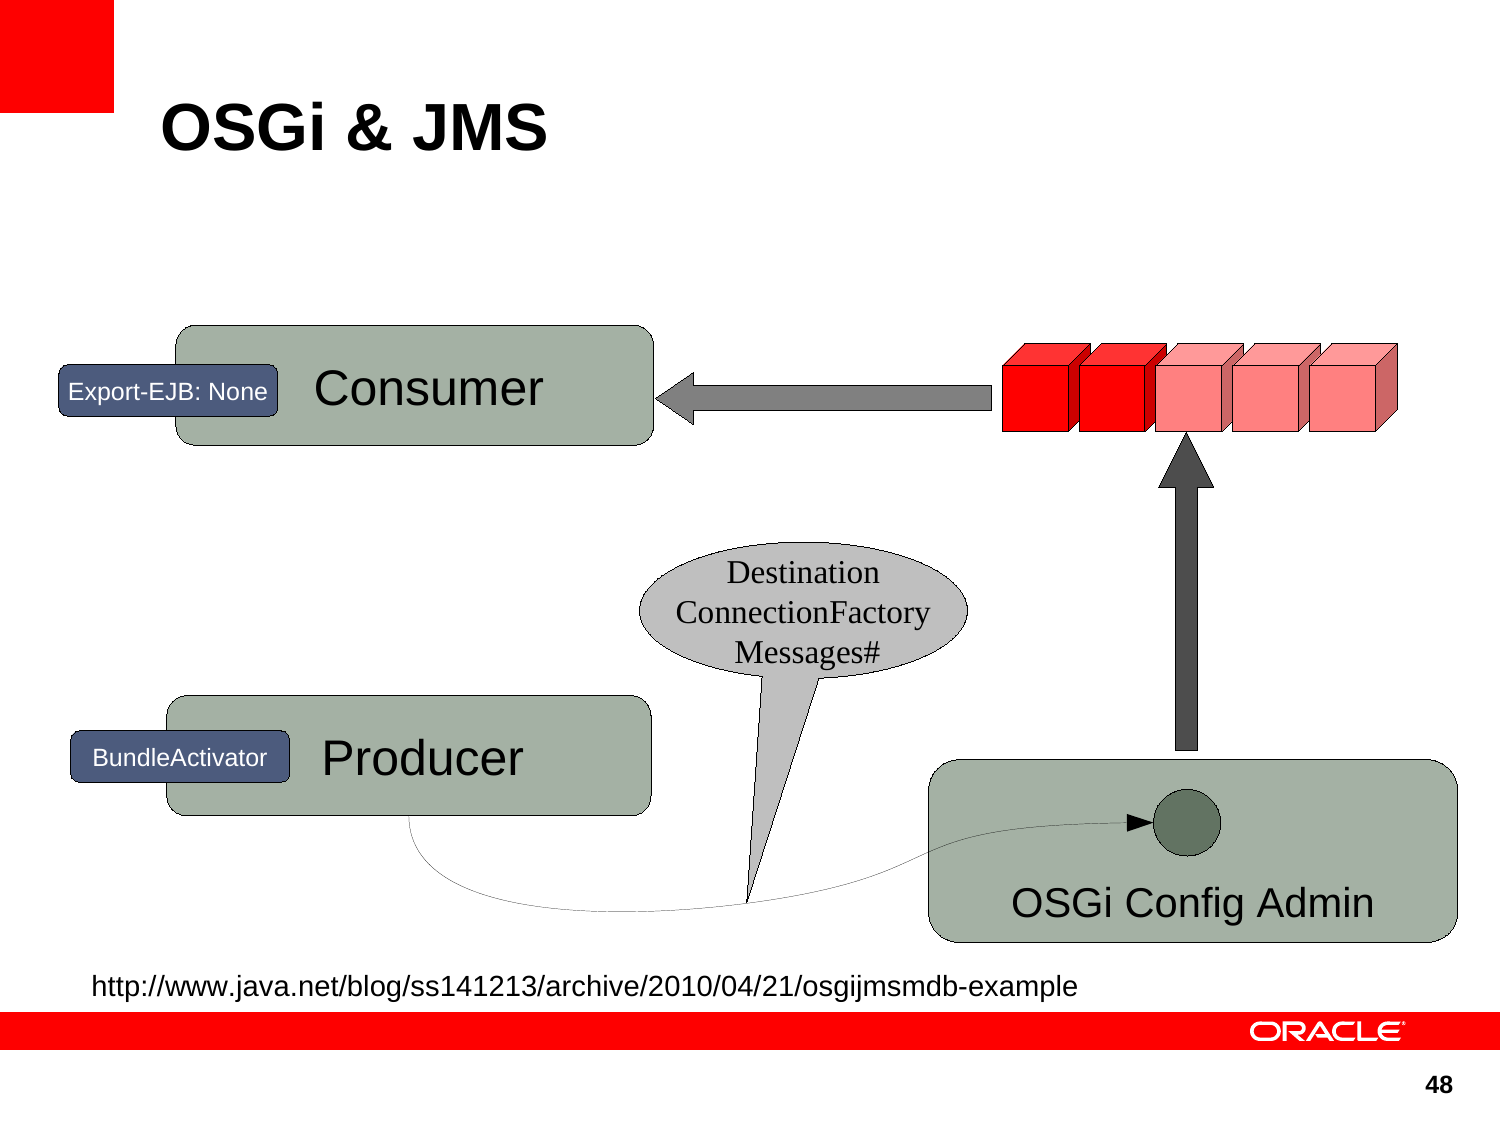

# OSGi & JMS
 Consumer
Export-EJB: None
Destination
ConnectionFactory
 Messages#
 Producer
BundleActivator
OSGi Config Admin
http://www.java.net/blog/ss141213/archive/2010/04/21/osgijmsmdb-example